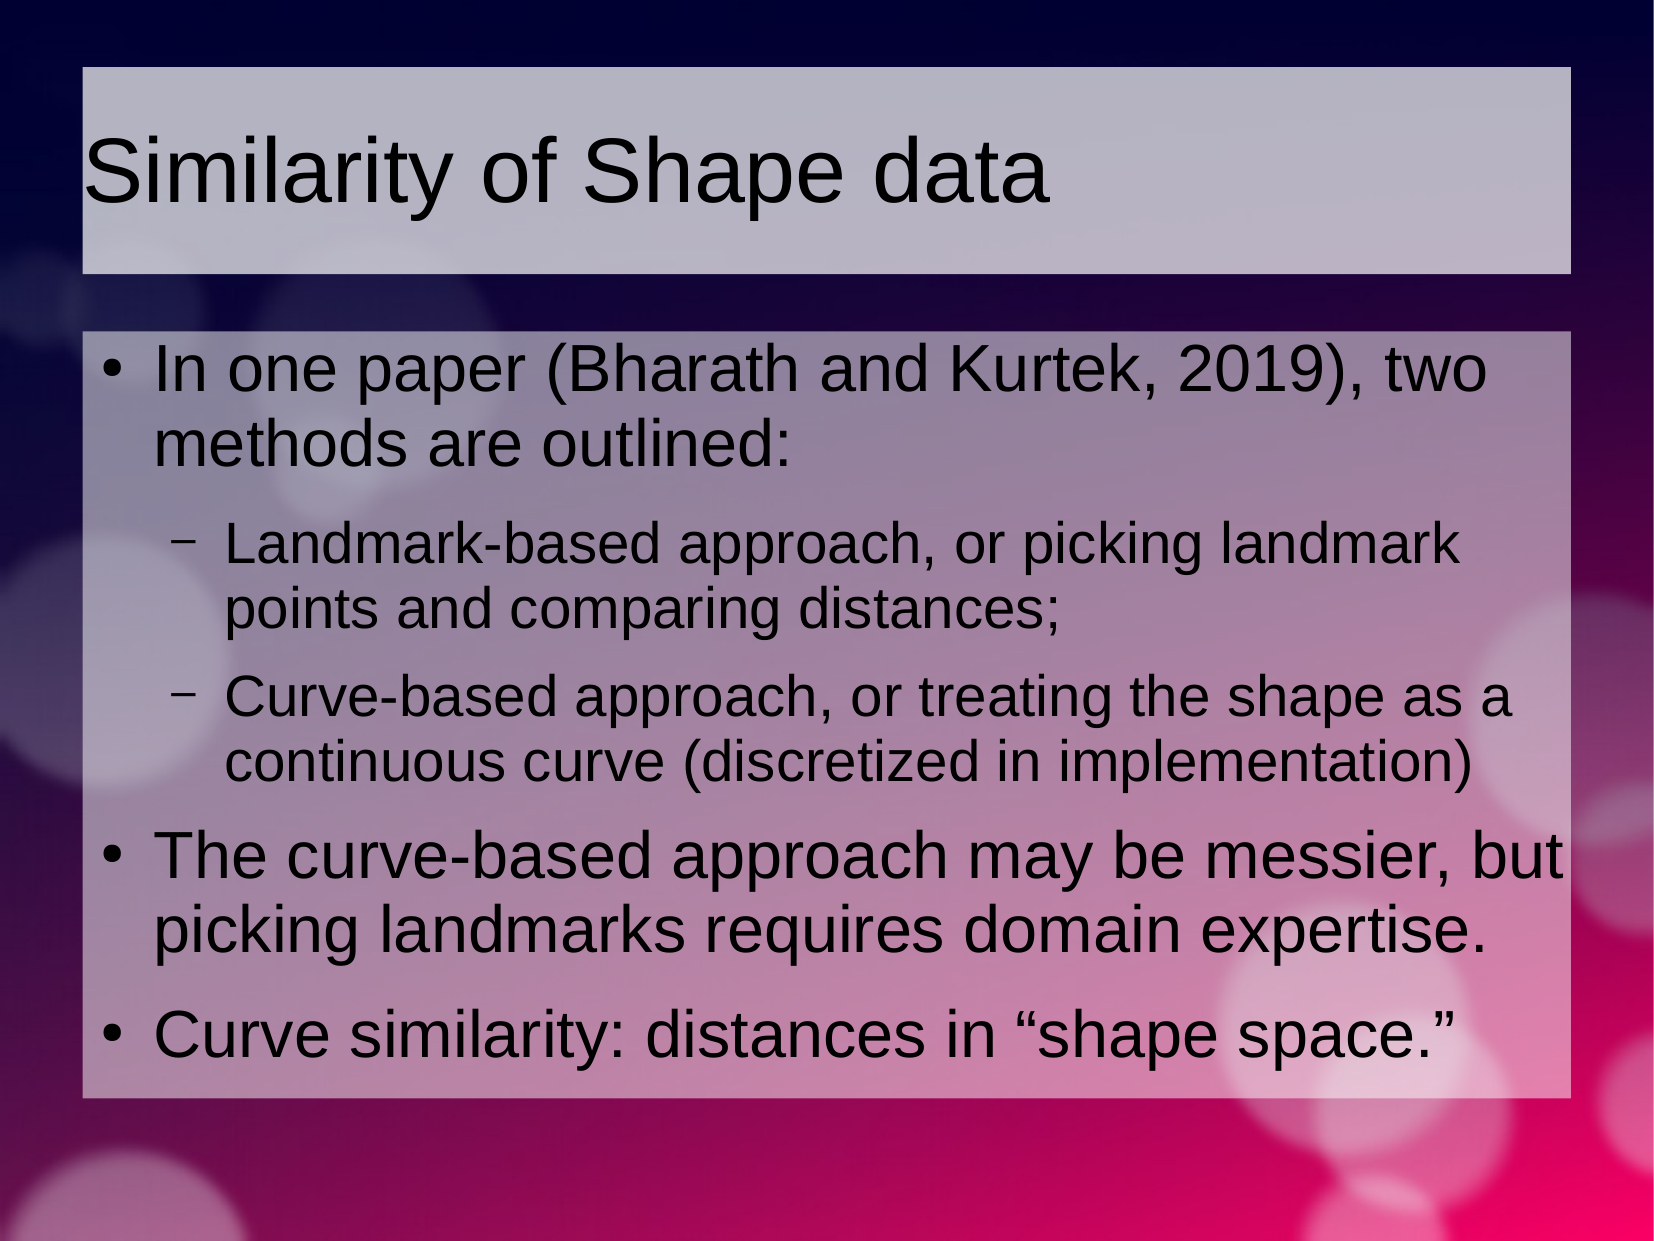

# Similarity of Shape data
In one paper (Bharath and Kurtek, 2019), two methods are outlined:
Landmark-based approach, or picking landmark points and comparing distances;
Curve-based approach, or treating the shape as a continuous curve (discretized in implementation)
The curve-based approach may be messier, but picking landmarks requires domain expertise.
Curve similarity: distances in “shape space.”